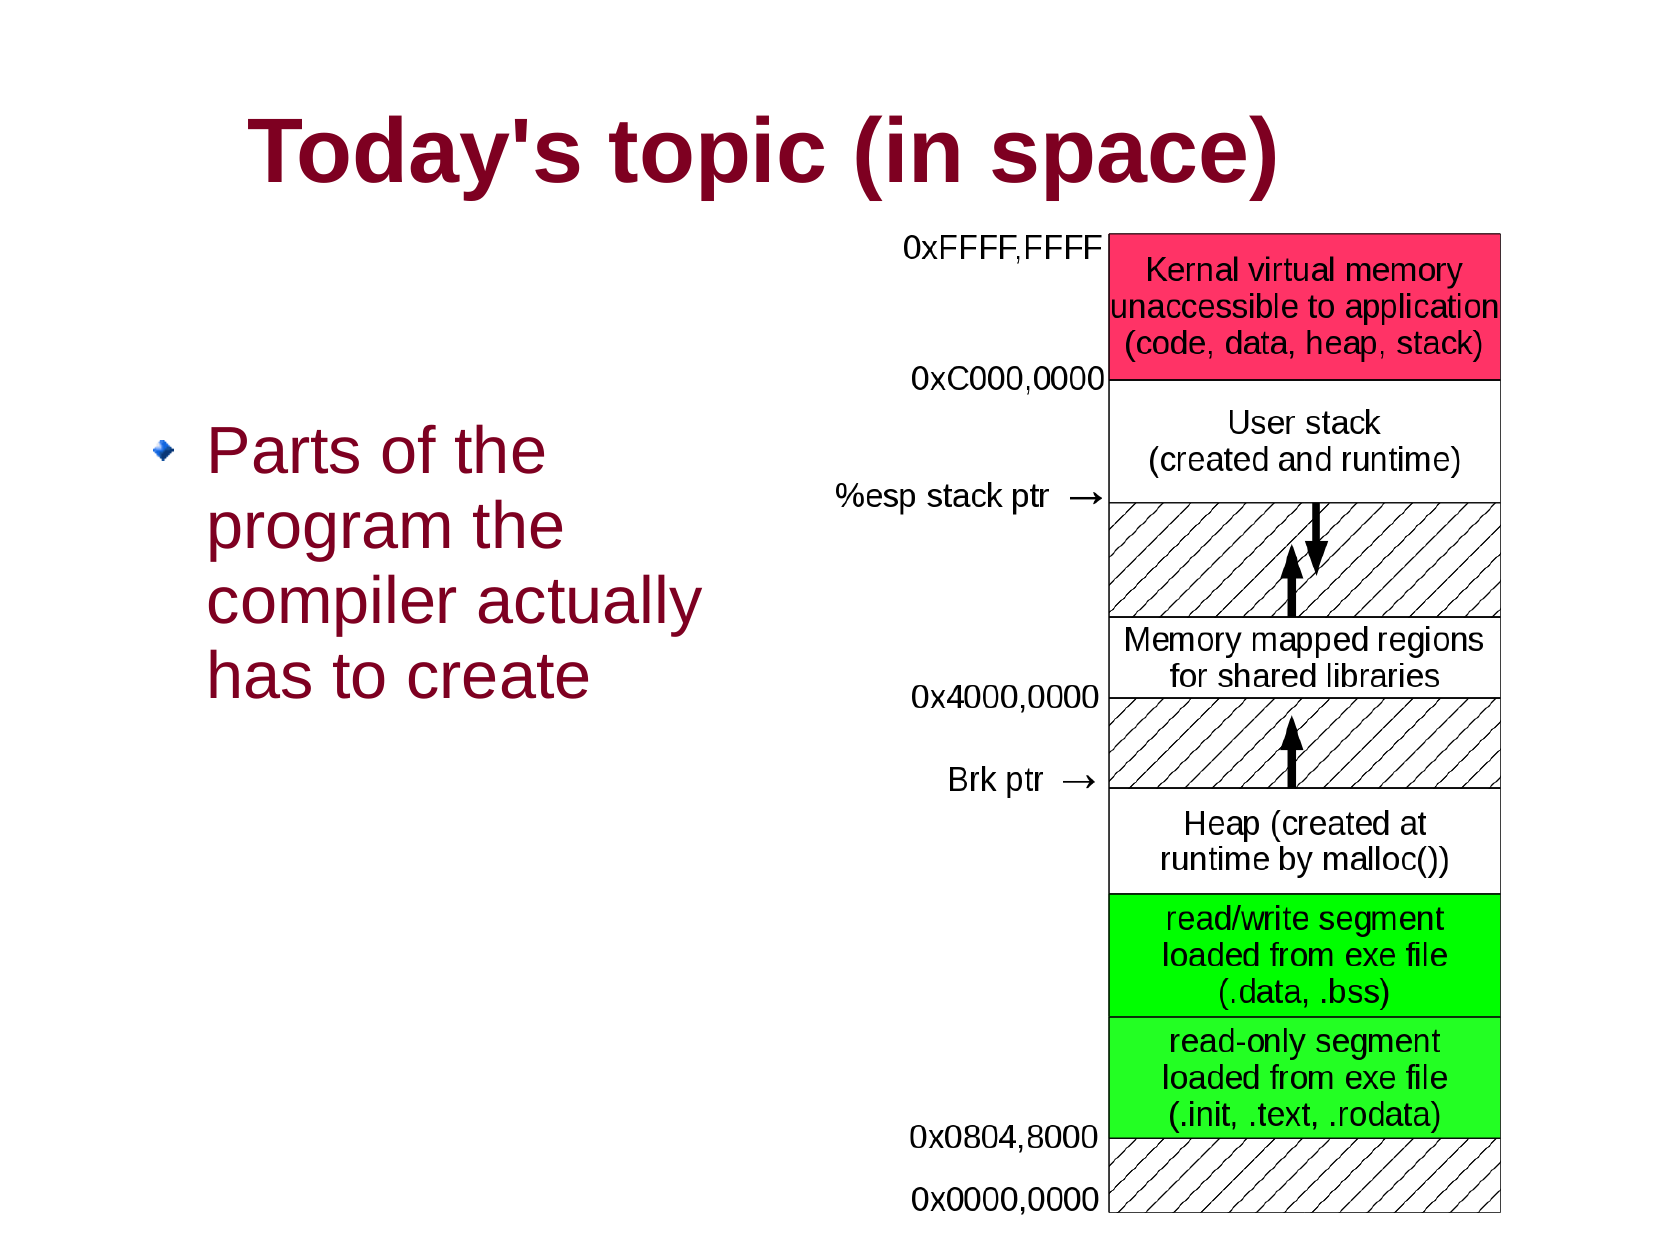

# Today's topic (in space)
Parts of the program the compiler actually has to create